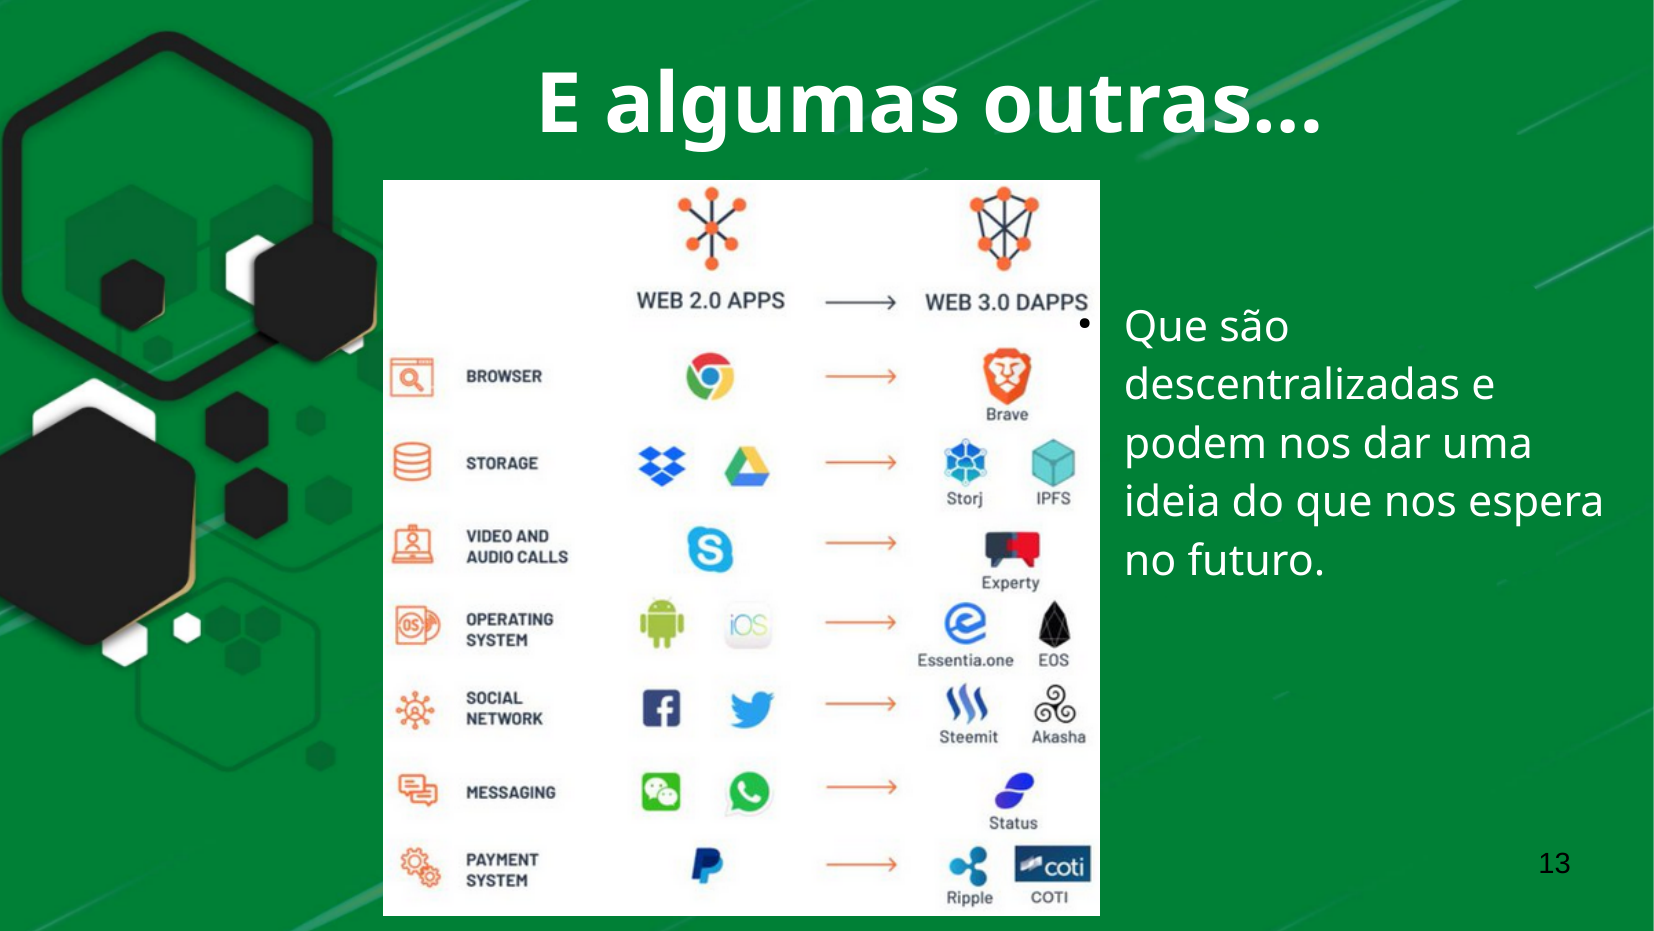

# E algumas outras…
Que são descentralizadas e podem nos dar uma ideia do que nos espera no futuro.
13